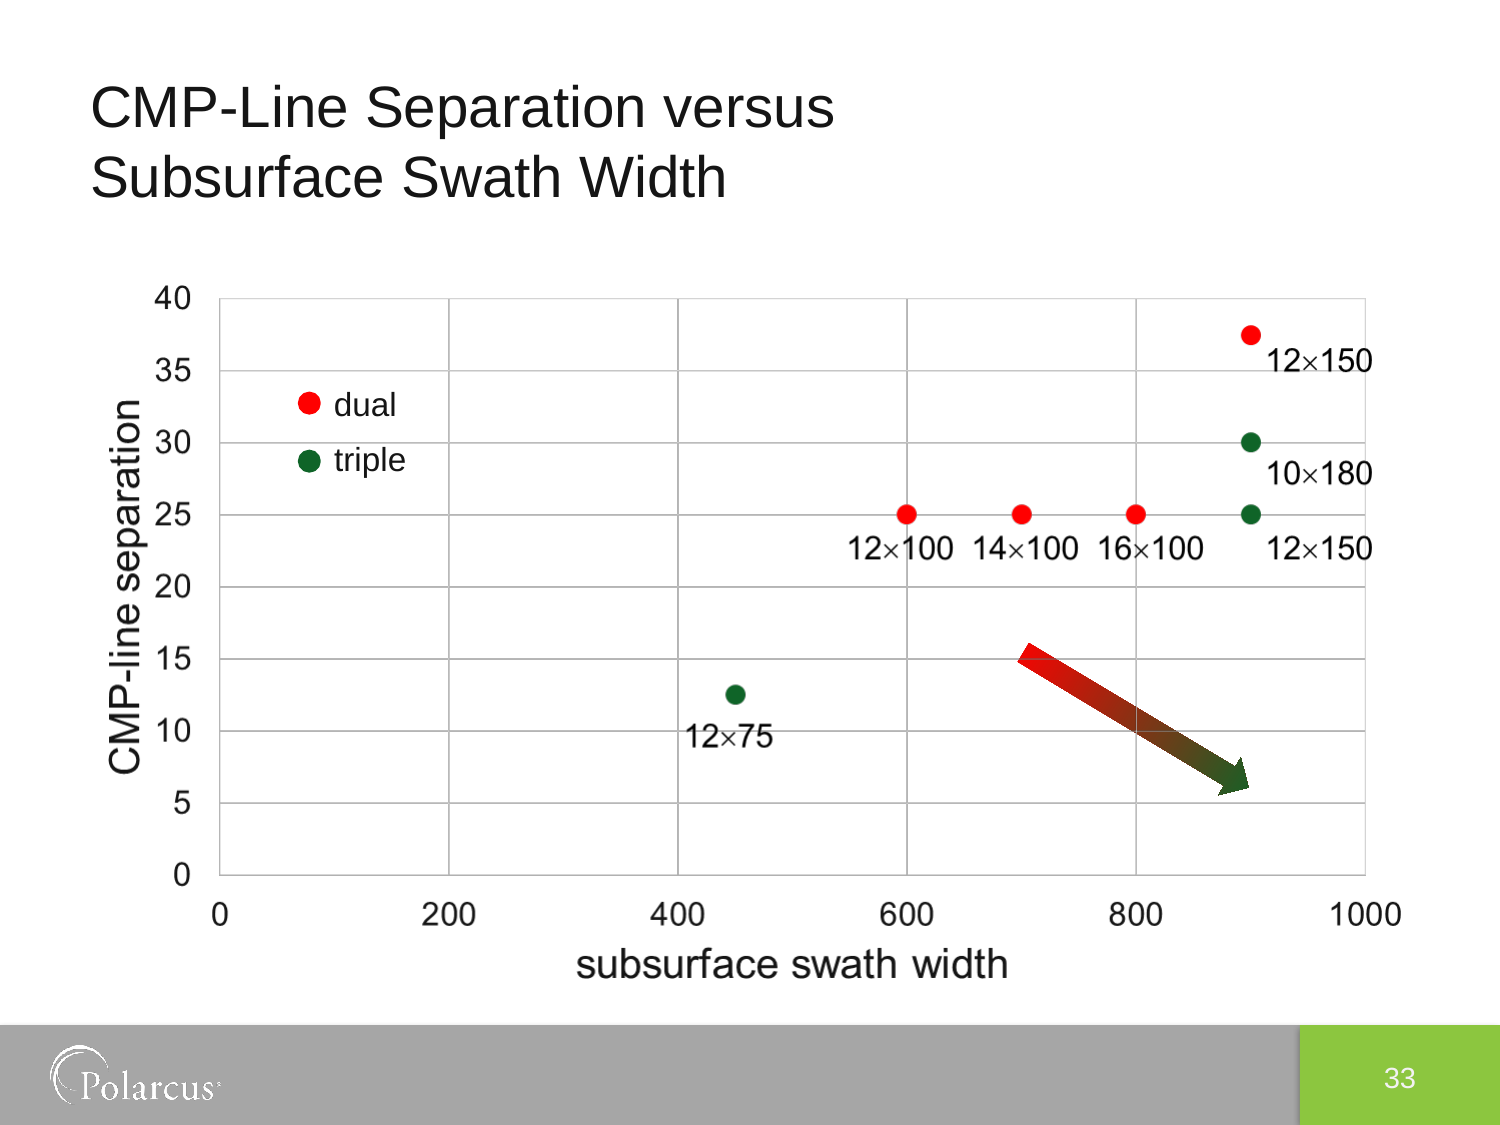

# CMP-Line Separation versus Subsurface Swath Width
dual
triple